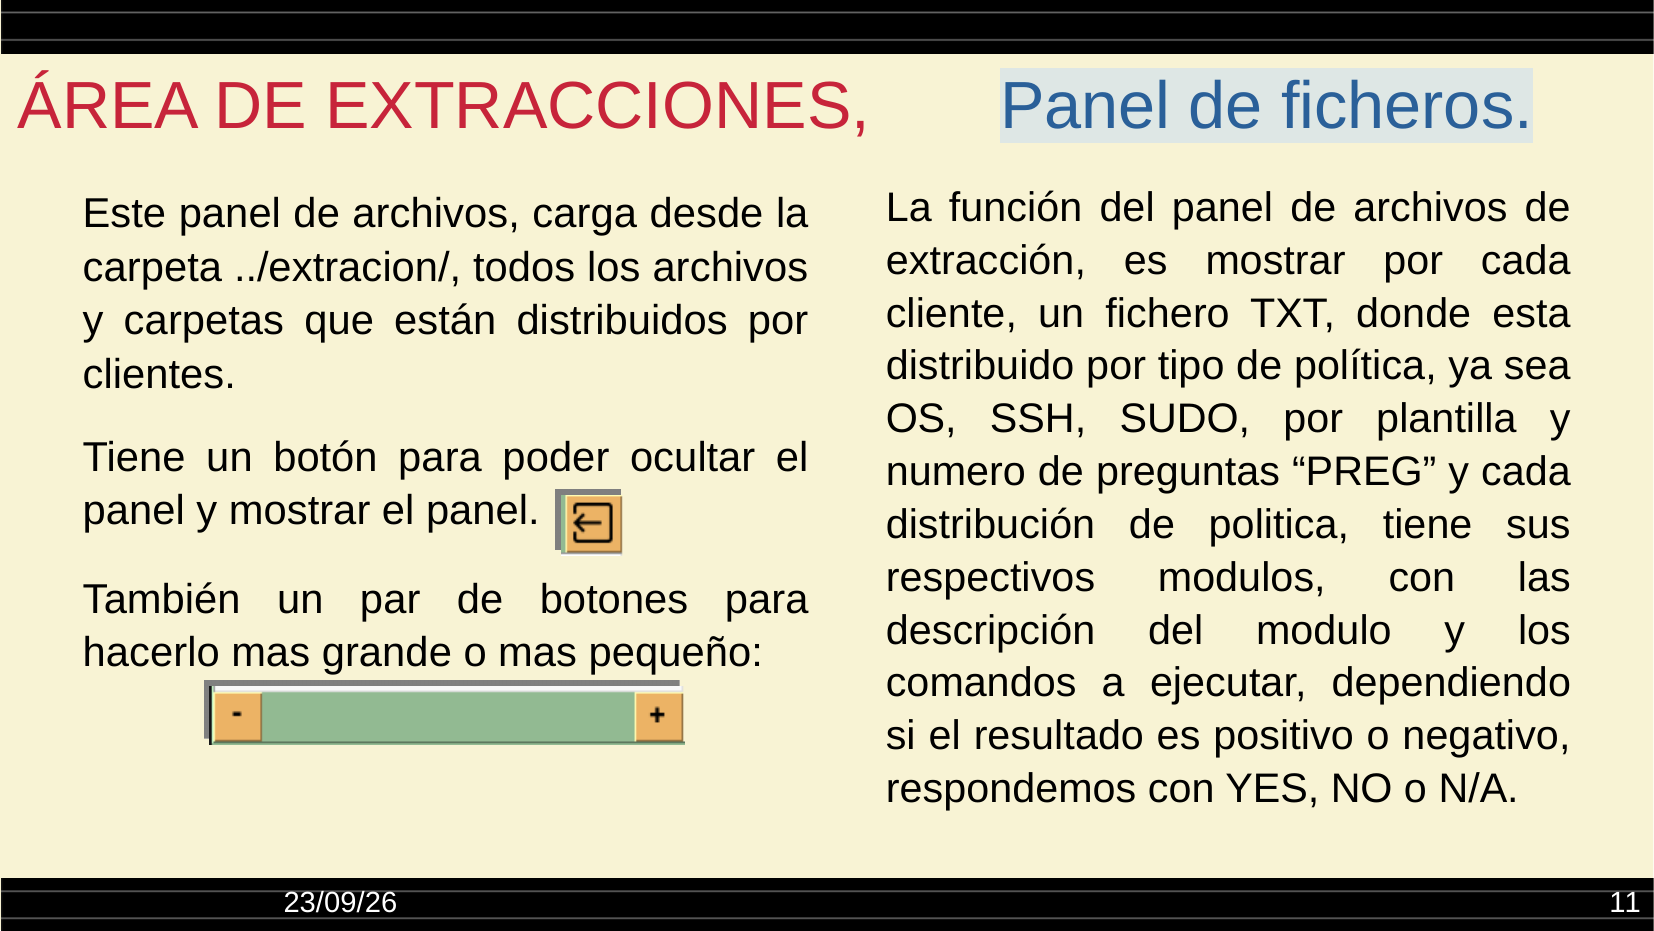

# ÁREA DE EXTRACCIONES, Panel de ficheros.
La función del panel de archivos de extracción, es mostrar por cada cliente, un fichero TXT, donde esta distribuido por tipo de política, ya sea OS, SSH, SUDO, por plantilla y numero de preguntas “PREG” y cada distribución de politica, tiene sus respectivos modulos, con las descripción del modulo y los comandos a ejecutar, dependiendo si el resultado es positivo o negativo, respondemos con YES, NO o N/A.
Este panel de archivos, carga desde la carpeta ../extracion/, todos los archivos y carpetas que están distribuidos por clientes.
Tiene un botón para poder ocultar el panel y mostrar el panel.
También un par de botones para hacerlo mas grande o mas pequeño: